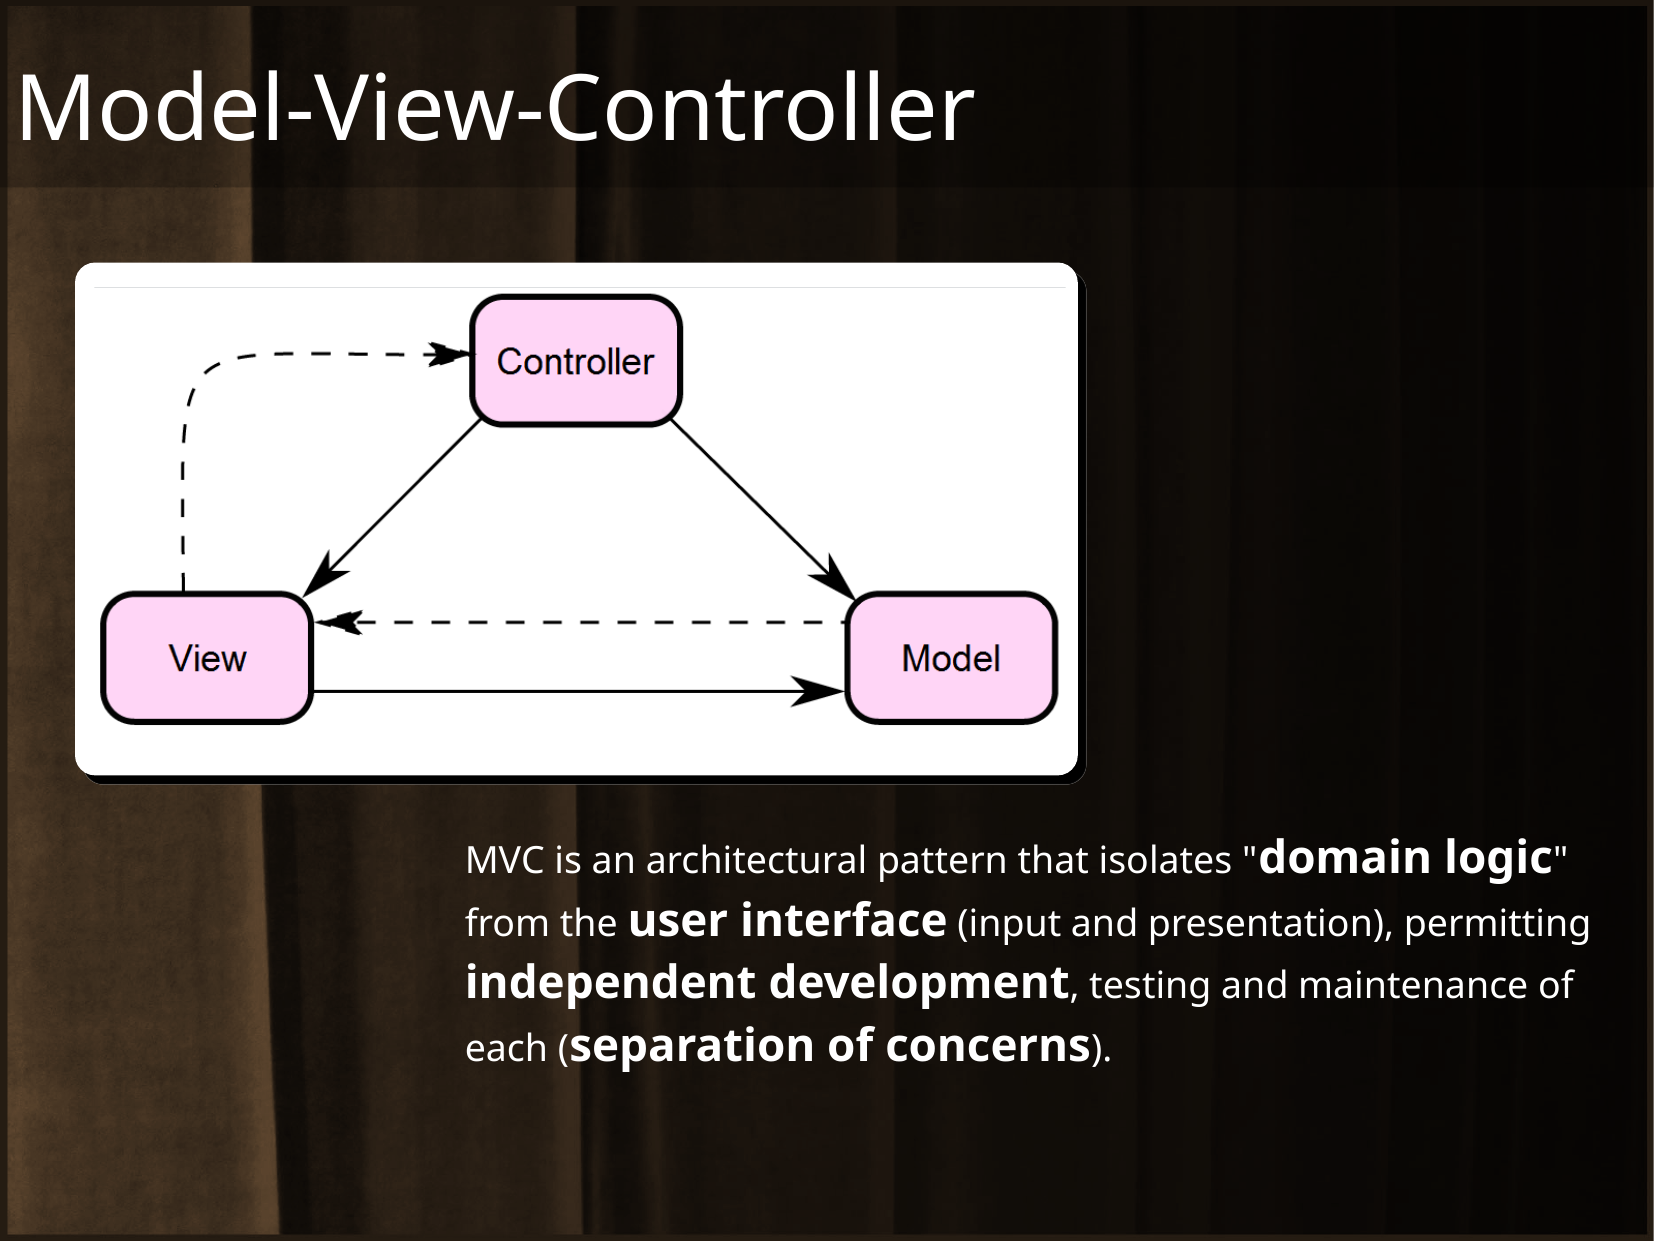

Model-View-Controller
MVC is an architectural pattern that isolates "domain logic" from the user interface (input and presentation), permitting independent development, testing and maintenance of each (separation of concerns).